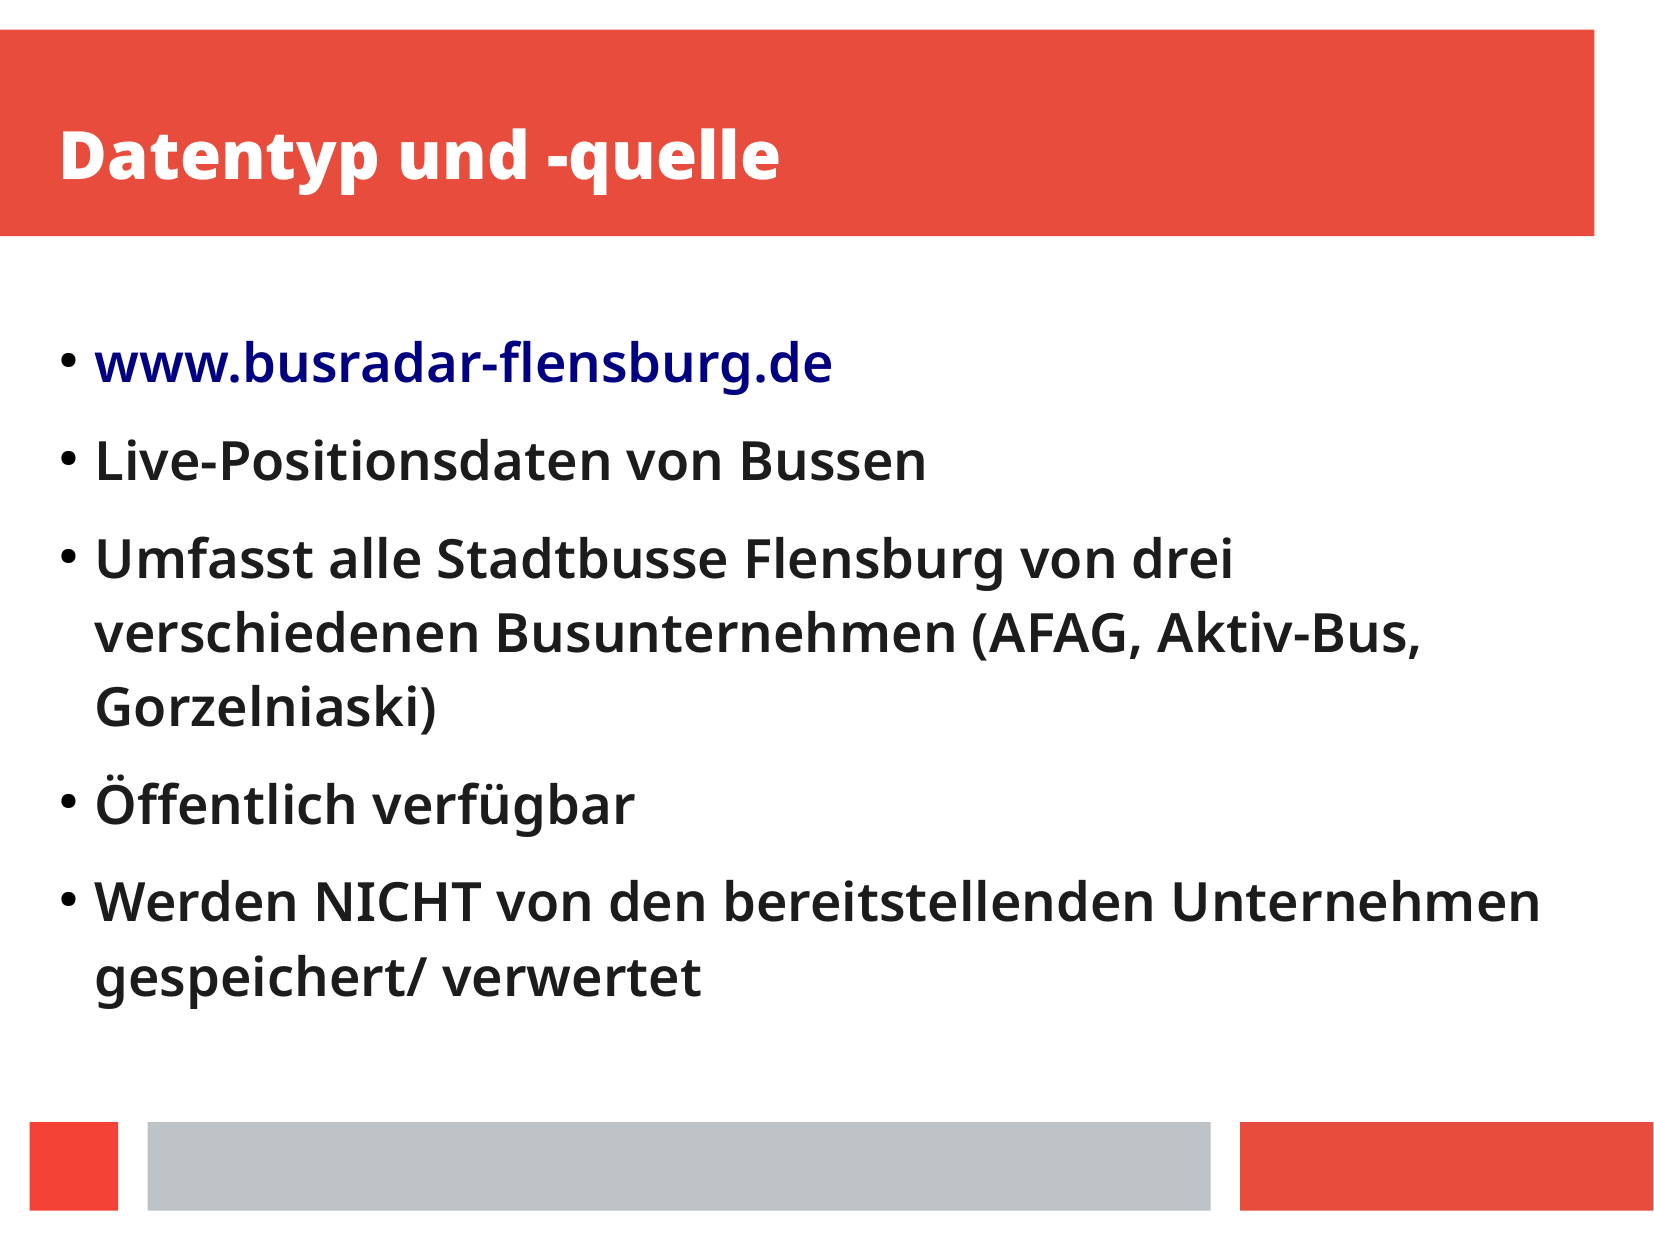

# Datentyp und -quelle
www.busradar-flensburg.de
Live-Positionsdaten von Bussen
Umfasst alle Stadtbusse Flensburg von drei verschiedenen Busunternehmen (AFAG, Aktiv-Bus, Gorzelniaski)
Öffentlich verfügbar
Werden NICHT von den bereitstellenden Unternehmen gespeichert/ verwertet